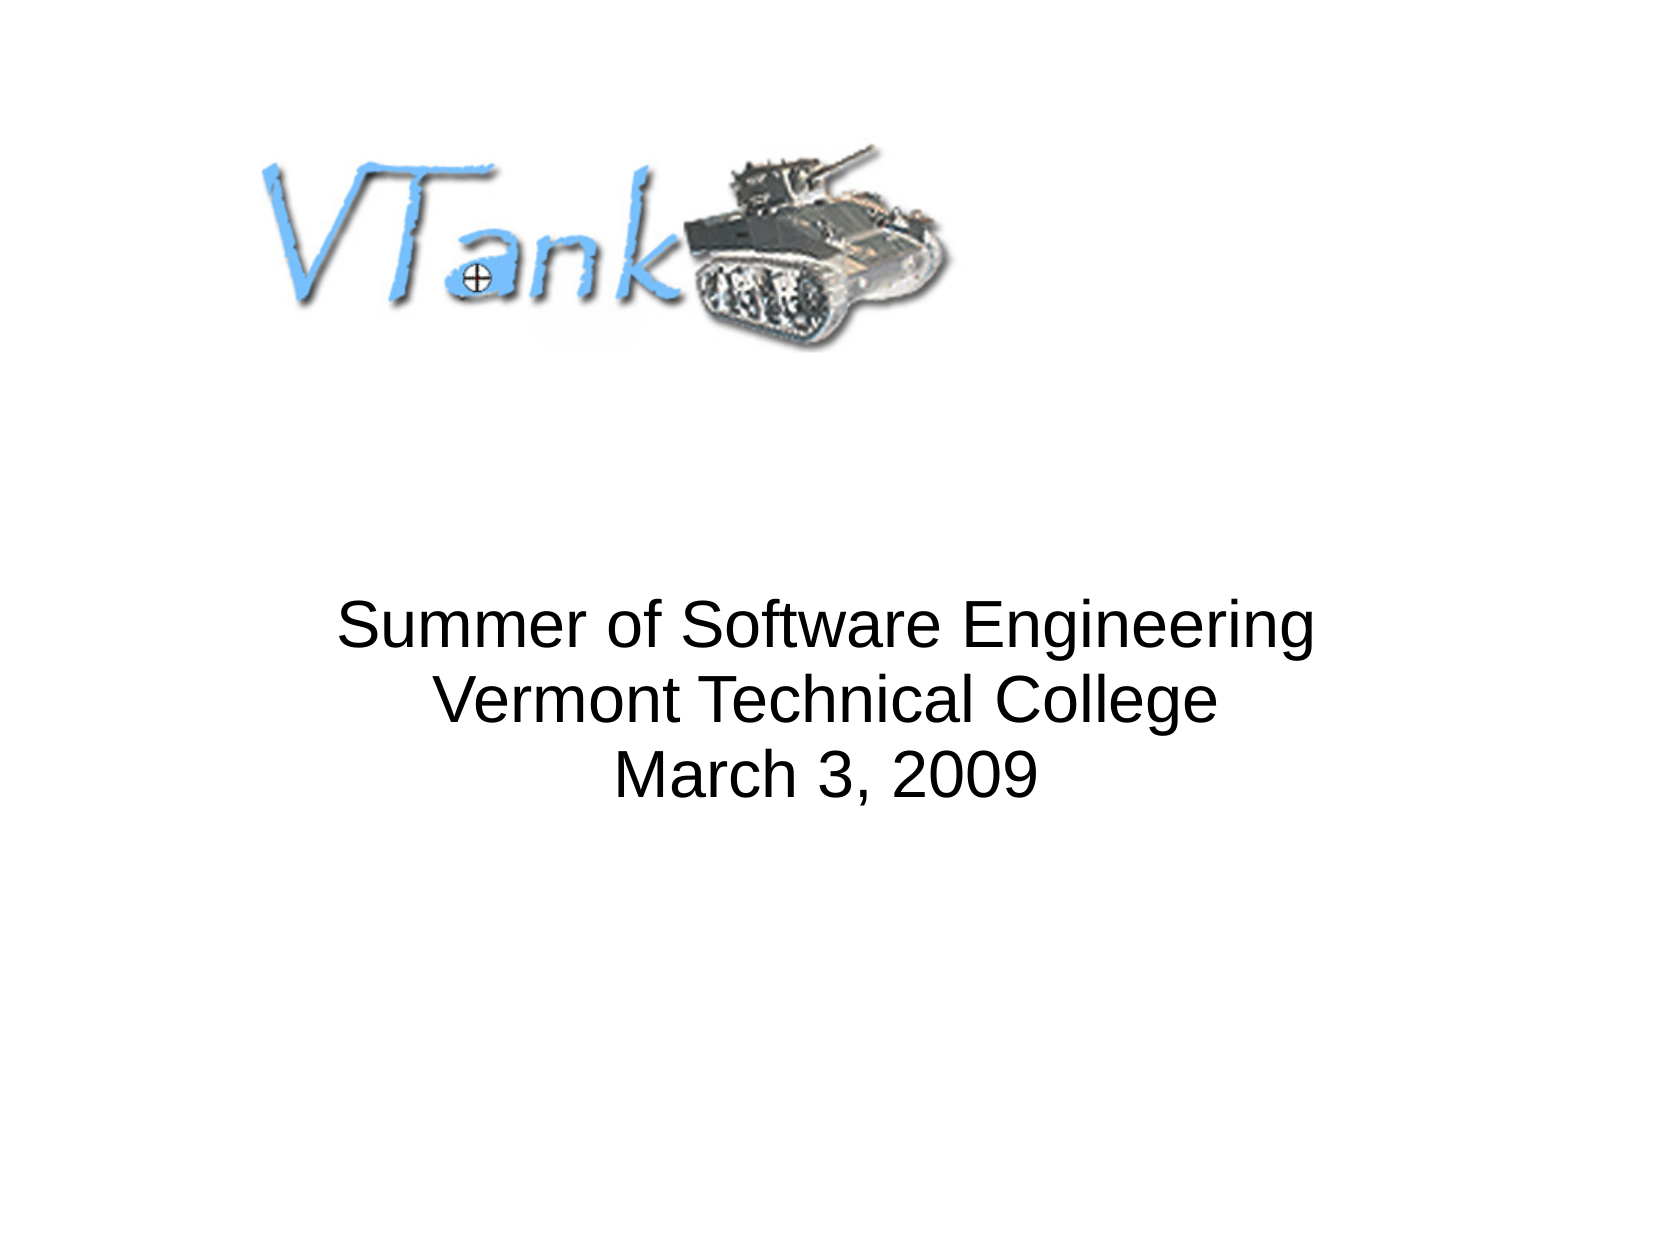

#
Summer of Software Engineering
Vermont Technical College
March 3, 2009